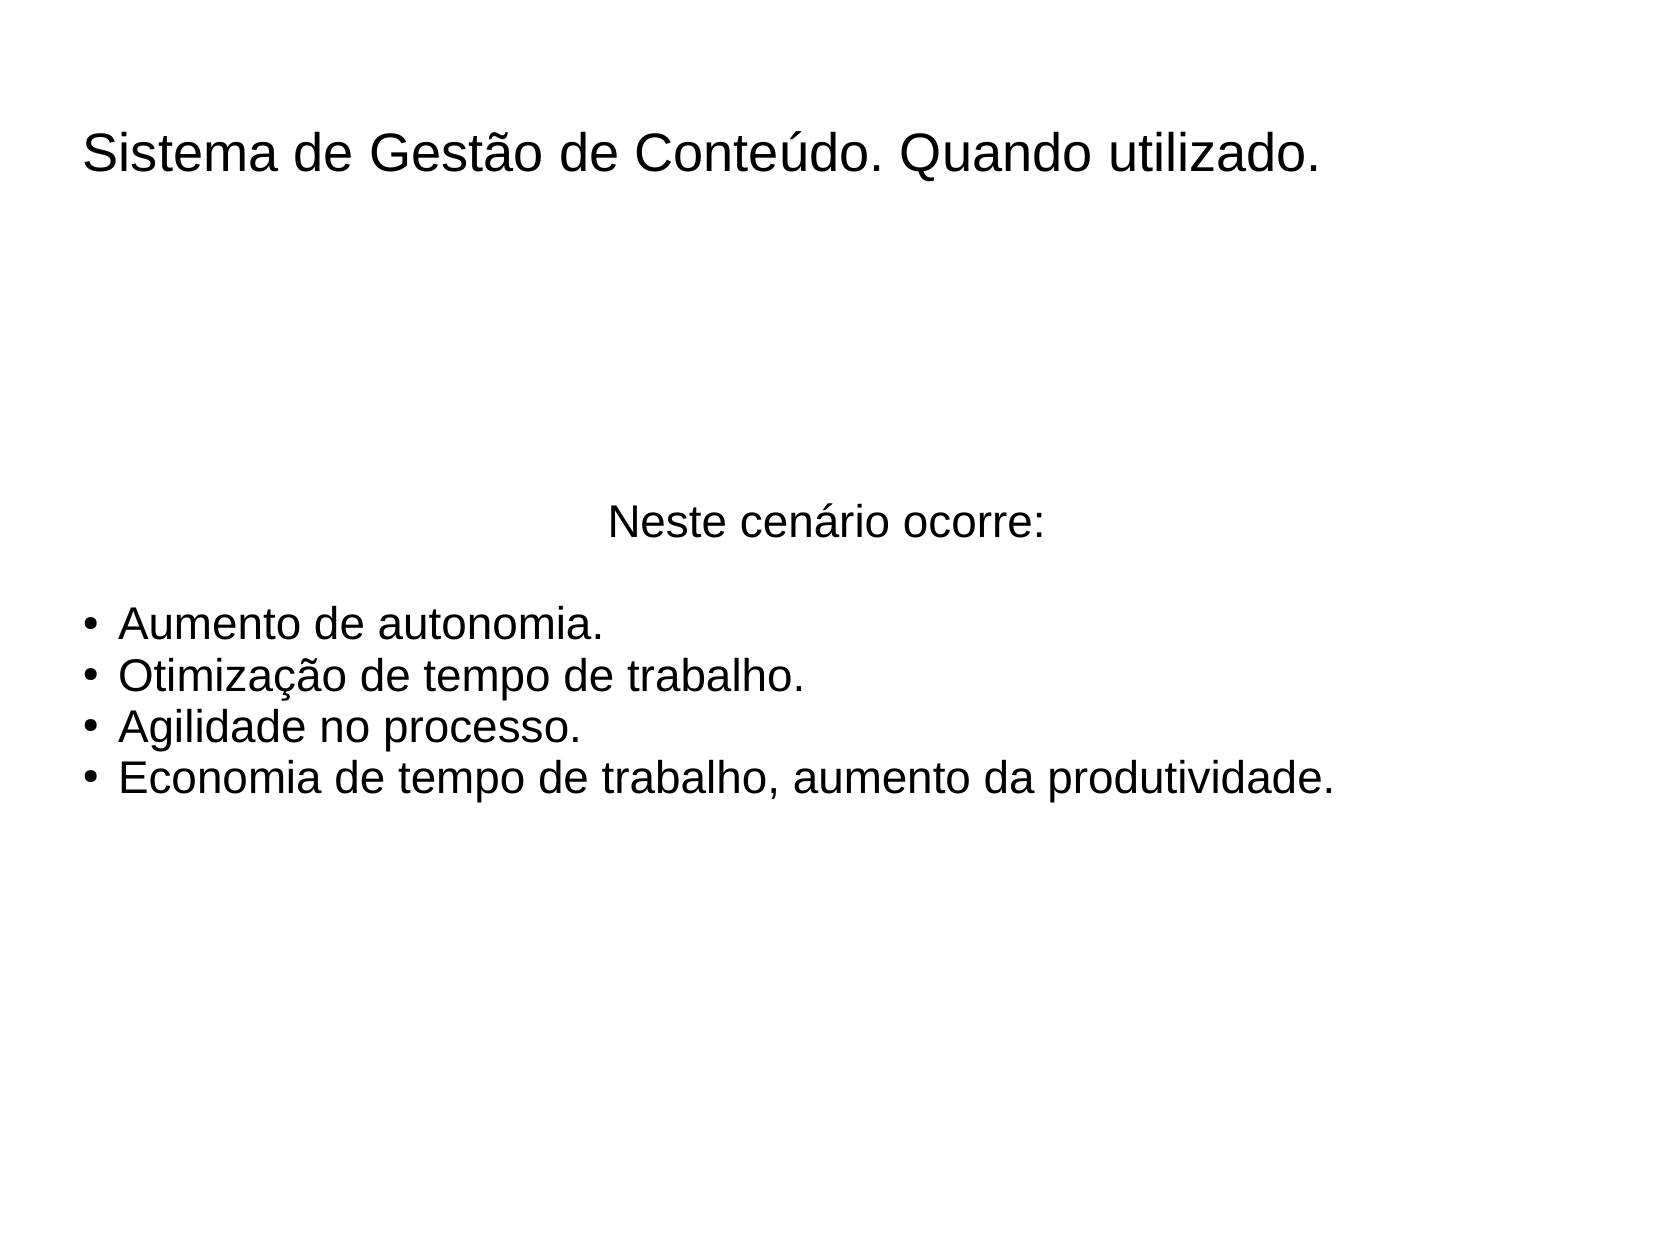

# Sistema de Gestão de Conteúdo. Quando utilizado.
Neste cenário ocorre:
Aumento de autonomia.
Otimização de tempo de trabalho.
Agilidade no processo.
Economia de tempo de trabalho, aumento da produtividade.